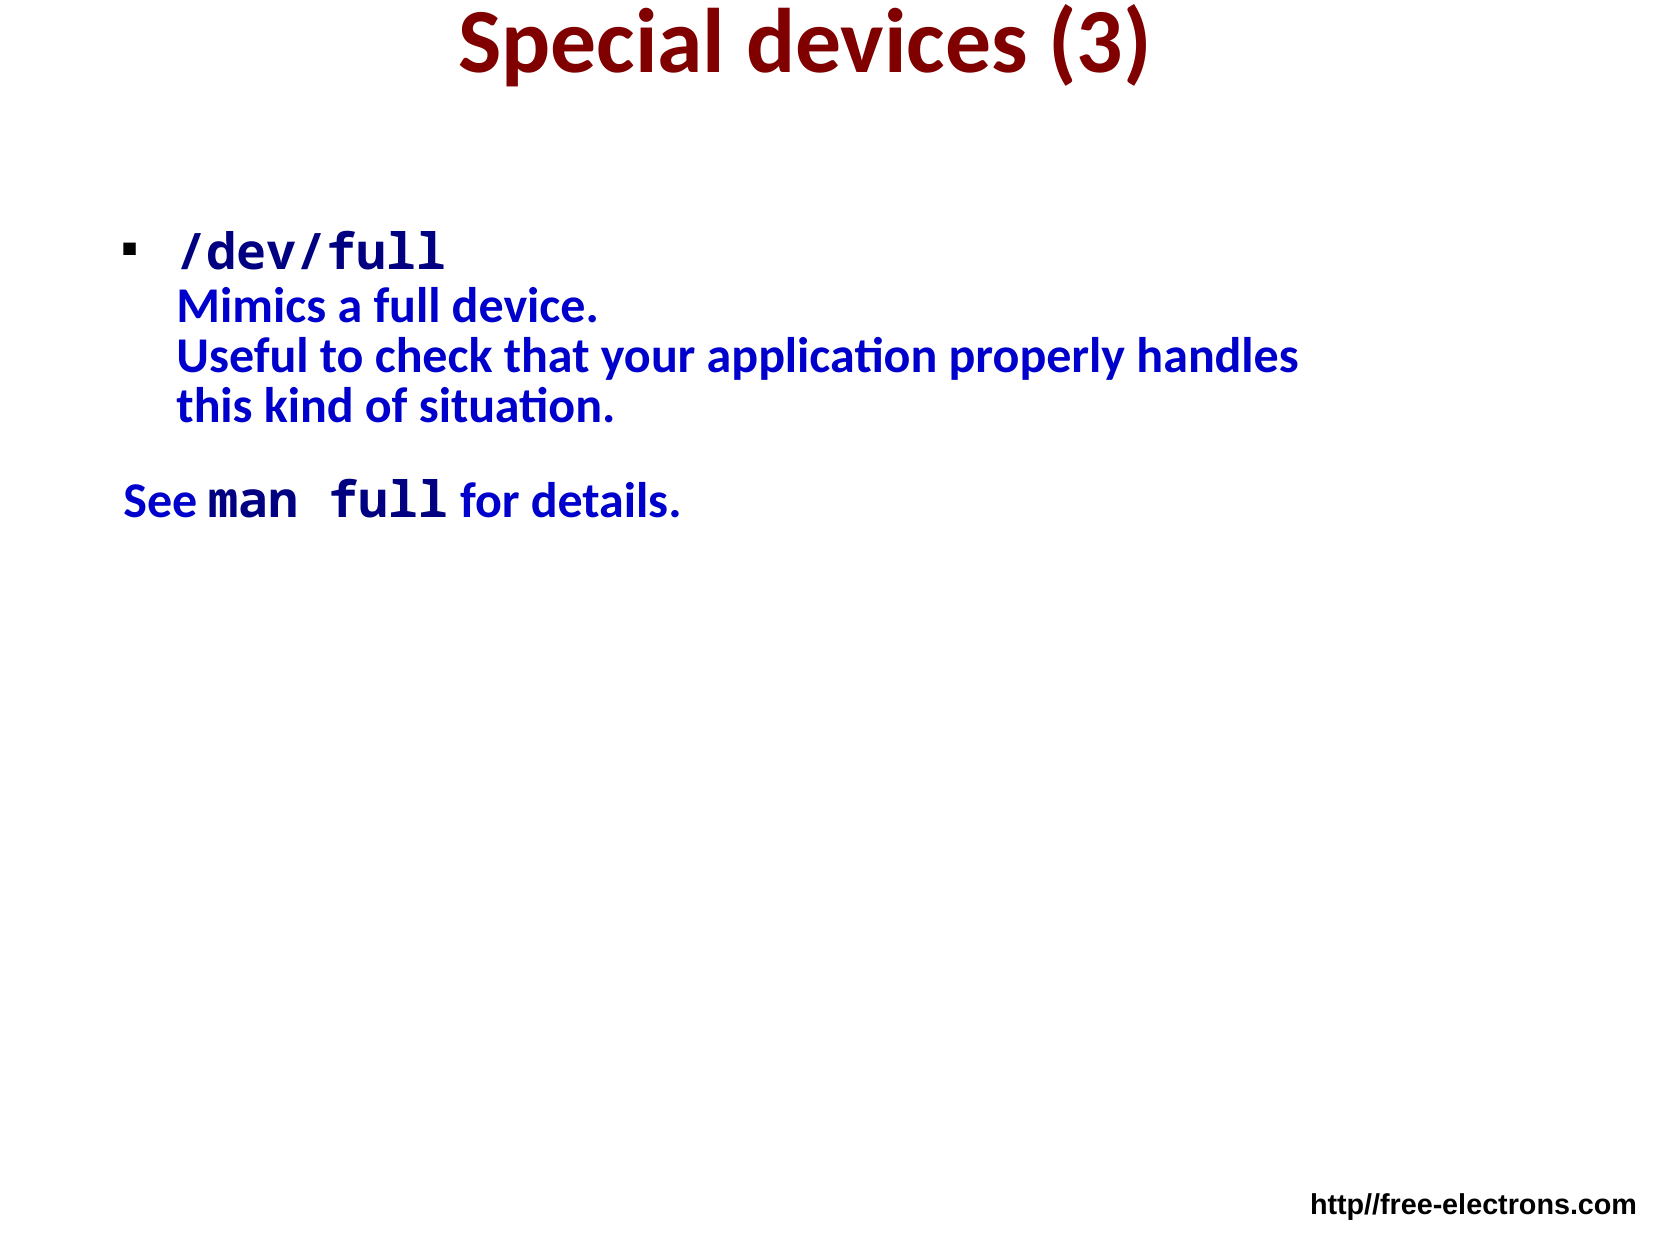

# Special devices (3)
/dev/full
Mimics a full device.
Useful to check that your application properly handles
this kind of situation.
See man full for details.
 http//free-electrons.com